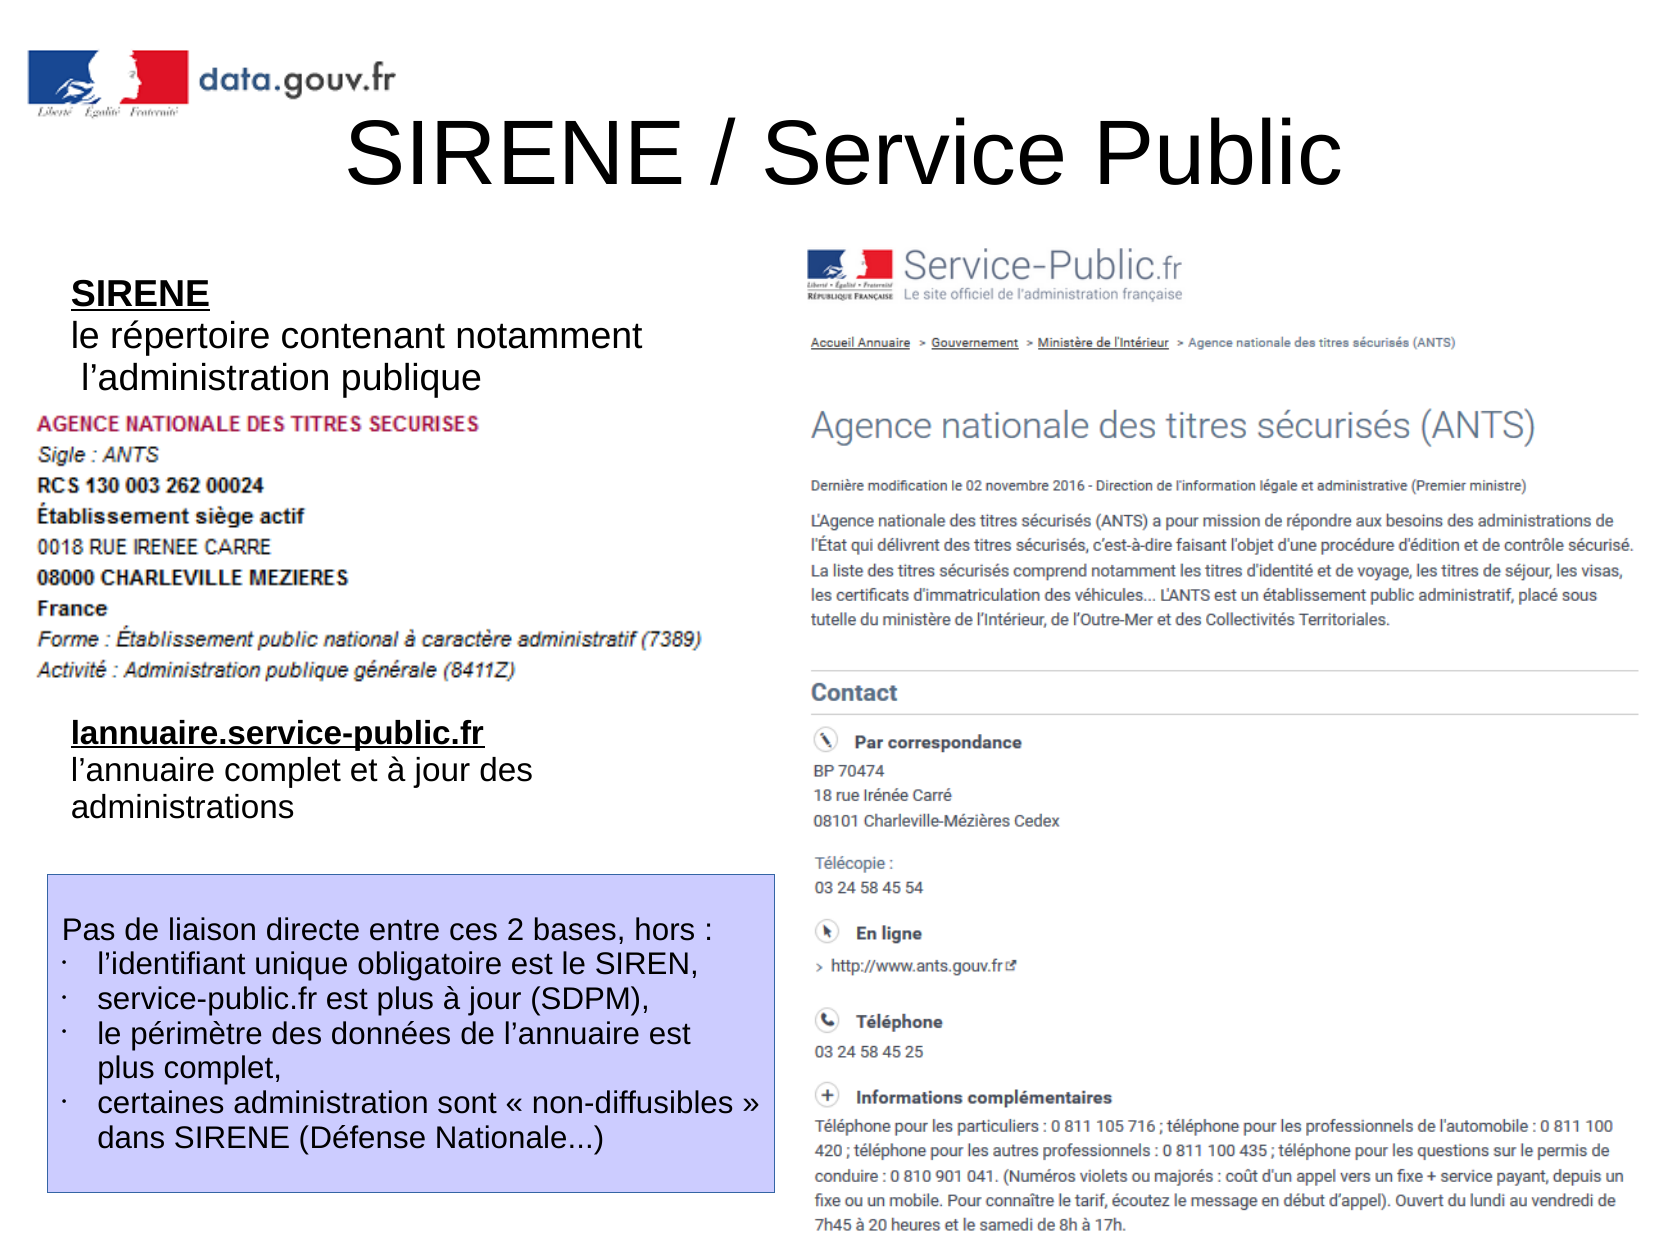

SIRENE / Service Public
# SIRENE le répertoire contenant notamment l’administration publique
lannuaire.service-public.fr
l’annuaire complet et à jour des
administrations
Pas de liaison directe entre ces 2 bases, hors :
l’identifiant unique obligatoire est le SIREN,
service-public.fr est plus à jour (SDPM),
le périmètre des données de l’annuaire est
plus complet,
certaines administration sont « non-diffusibles »
dans SIRENE (Défense Nationale...)